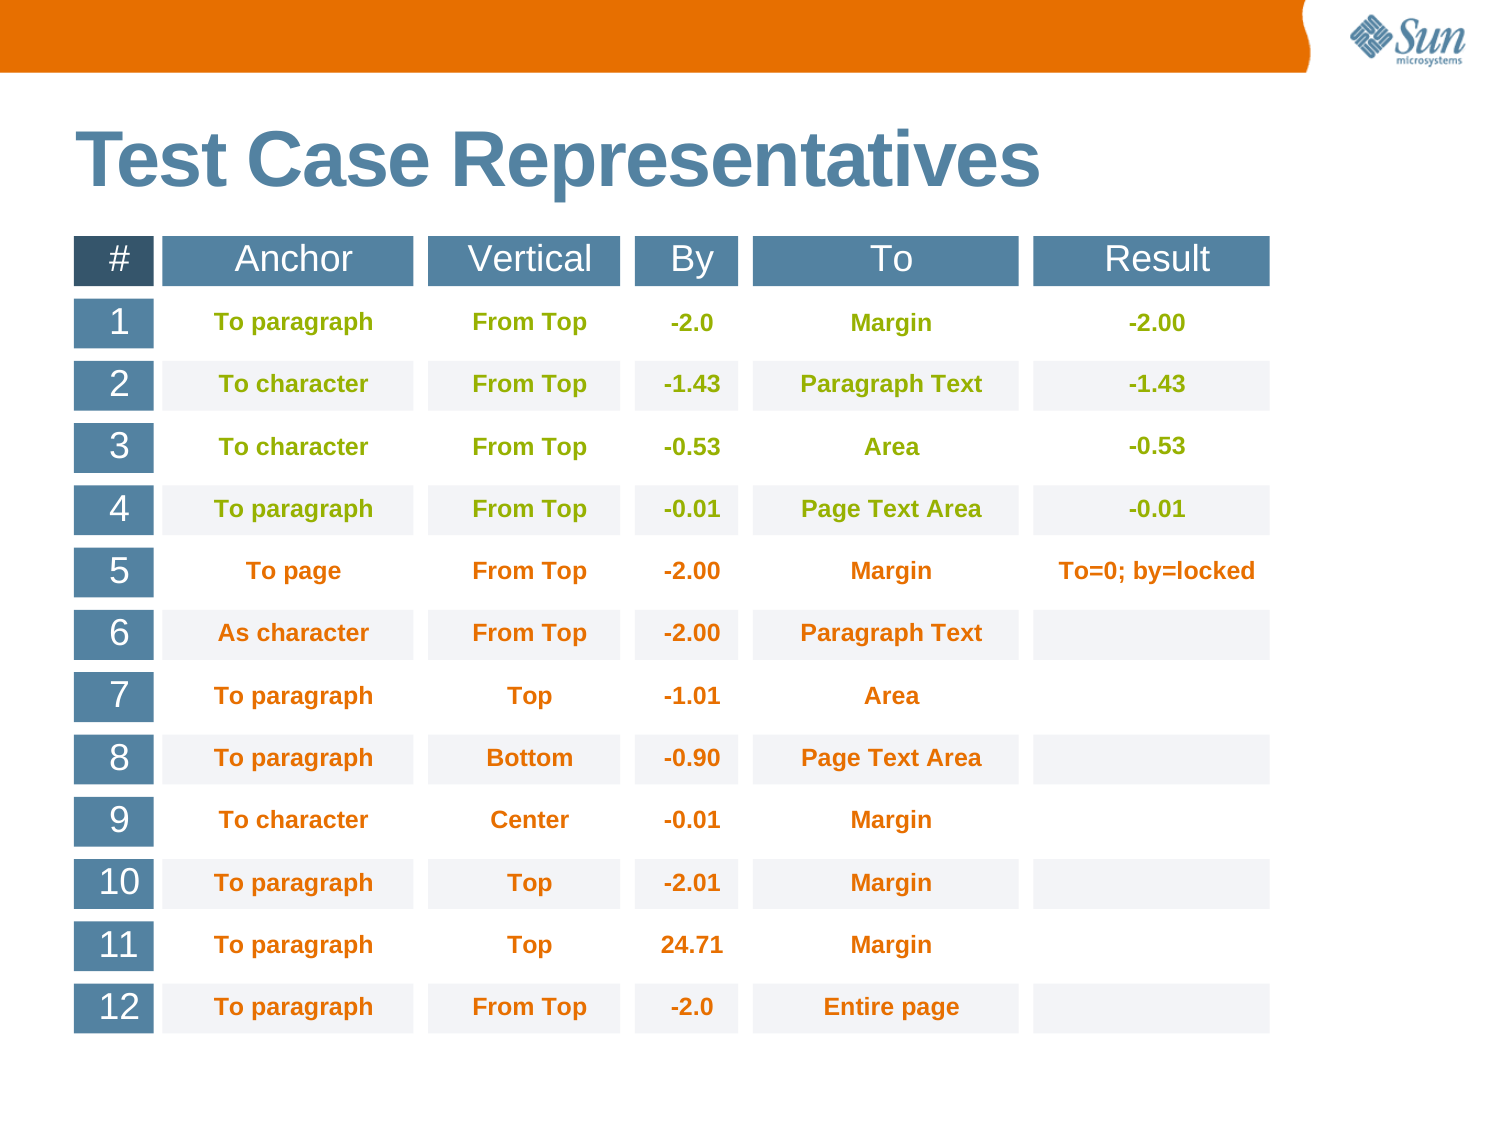

# Test Case Representatives
#
Anchor
Vertical
By
To
Result
1
To paragraph
From Top
-2.0
Margin
-2.00
2
To character
From Top
-1.43
Paragraph Text
-1.43
-0.53
3
To character
From Top
-0.53
Area
4
To paragraph
From Top
-0.01
Page Text Area
-0.01
5
To page
From Top
-2.00
Margin
To=0; by=locked
6
As character
From Top
-2.00
Paragraph Text
7
To paragraph
Top
-1.01
Area
8
To paragraph
Bottom
-0.90
Page Text Area
9
To character
Center
-0.01
Margin
10
To paragraph
Top
-2.01
Margin
11
To paragraph
Top
24.71
Margin
12
To paragraph
From Top
-2.0
Entire page